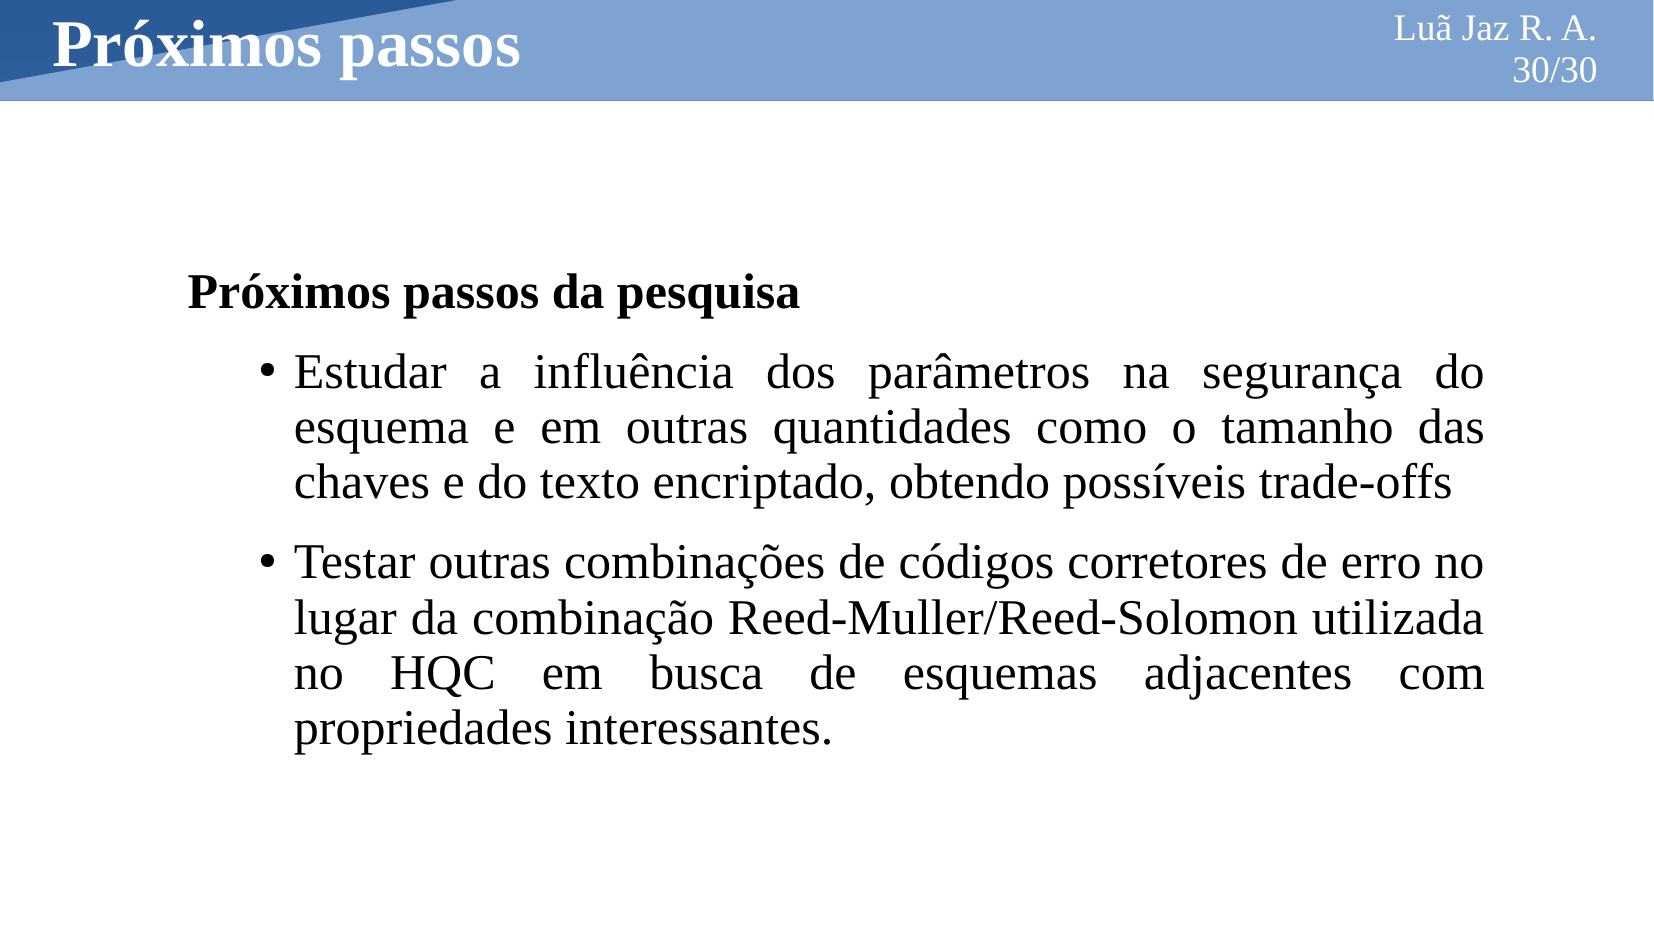

Próximos passos
Luã Jaz R. A.
30/30
Próximos passos da pesquisa
Estudar a influência dos parâmetros na segurança do esquema e em outras quantidades como o tamanho das chaves e do texto encriptado, obtendo possíveis trade-offs
Testar outras combinações de códigos corretores de erro no lugar da combinação Reed-Muller/Reed-Solomon utilizada no HQC em busca de esquemas adjacentes com propriedades interessantes.